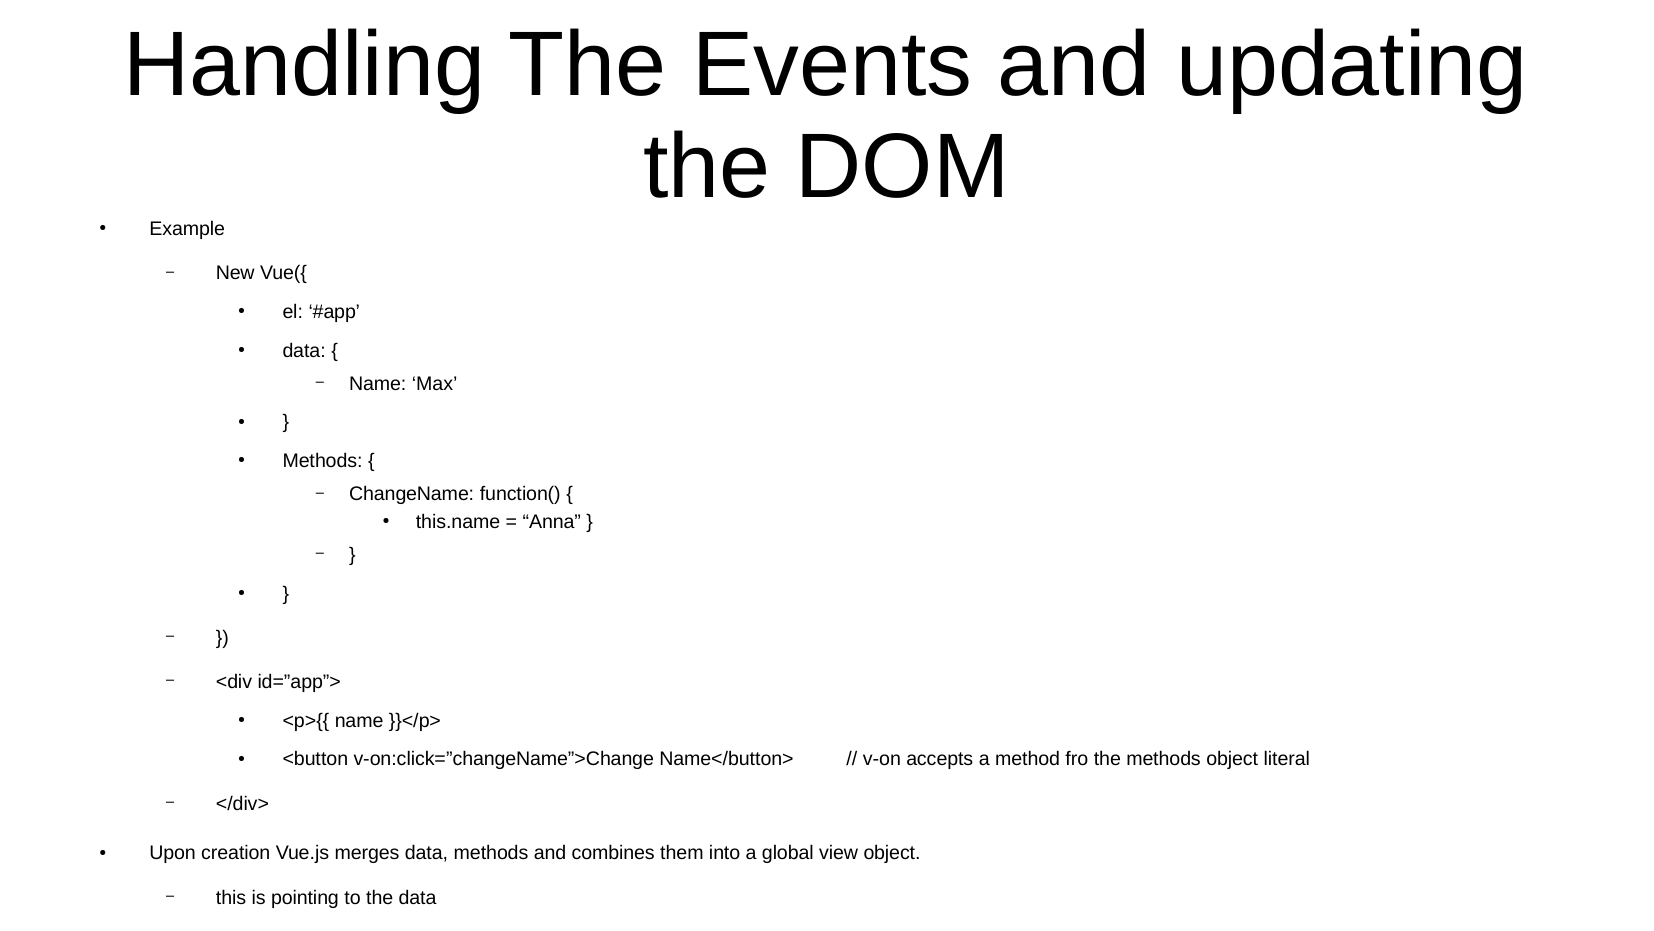

# Handling The Events and updating the DOM
Example
New Vue({
el: ‘#app’
data: {
Name: ‘Max’
}
Methods: {
ChangeName: function() {
this.name = “Anna” }
}
}
})
<div id=”app”>
<p>{{ name }}</p>
<button v-on:click=”changeName”>Change Name</button>		// v-on accepts a method fro the methods object literal
</div>
Upon creation Vue.js merges data, methods and combines them into a global view object.
this is pointing to the data